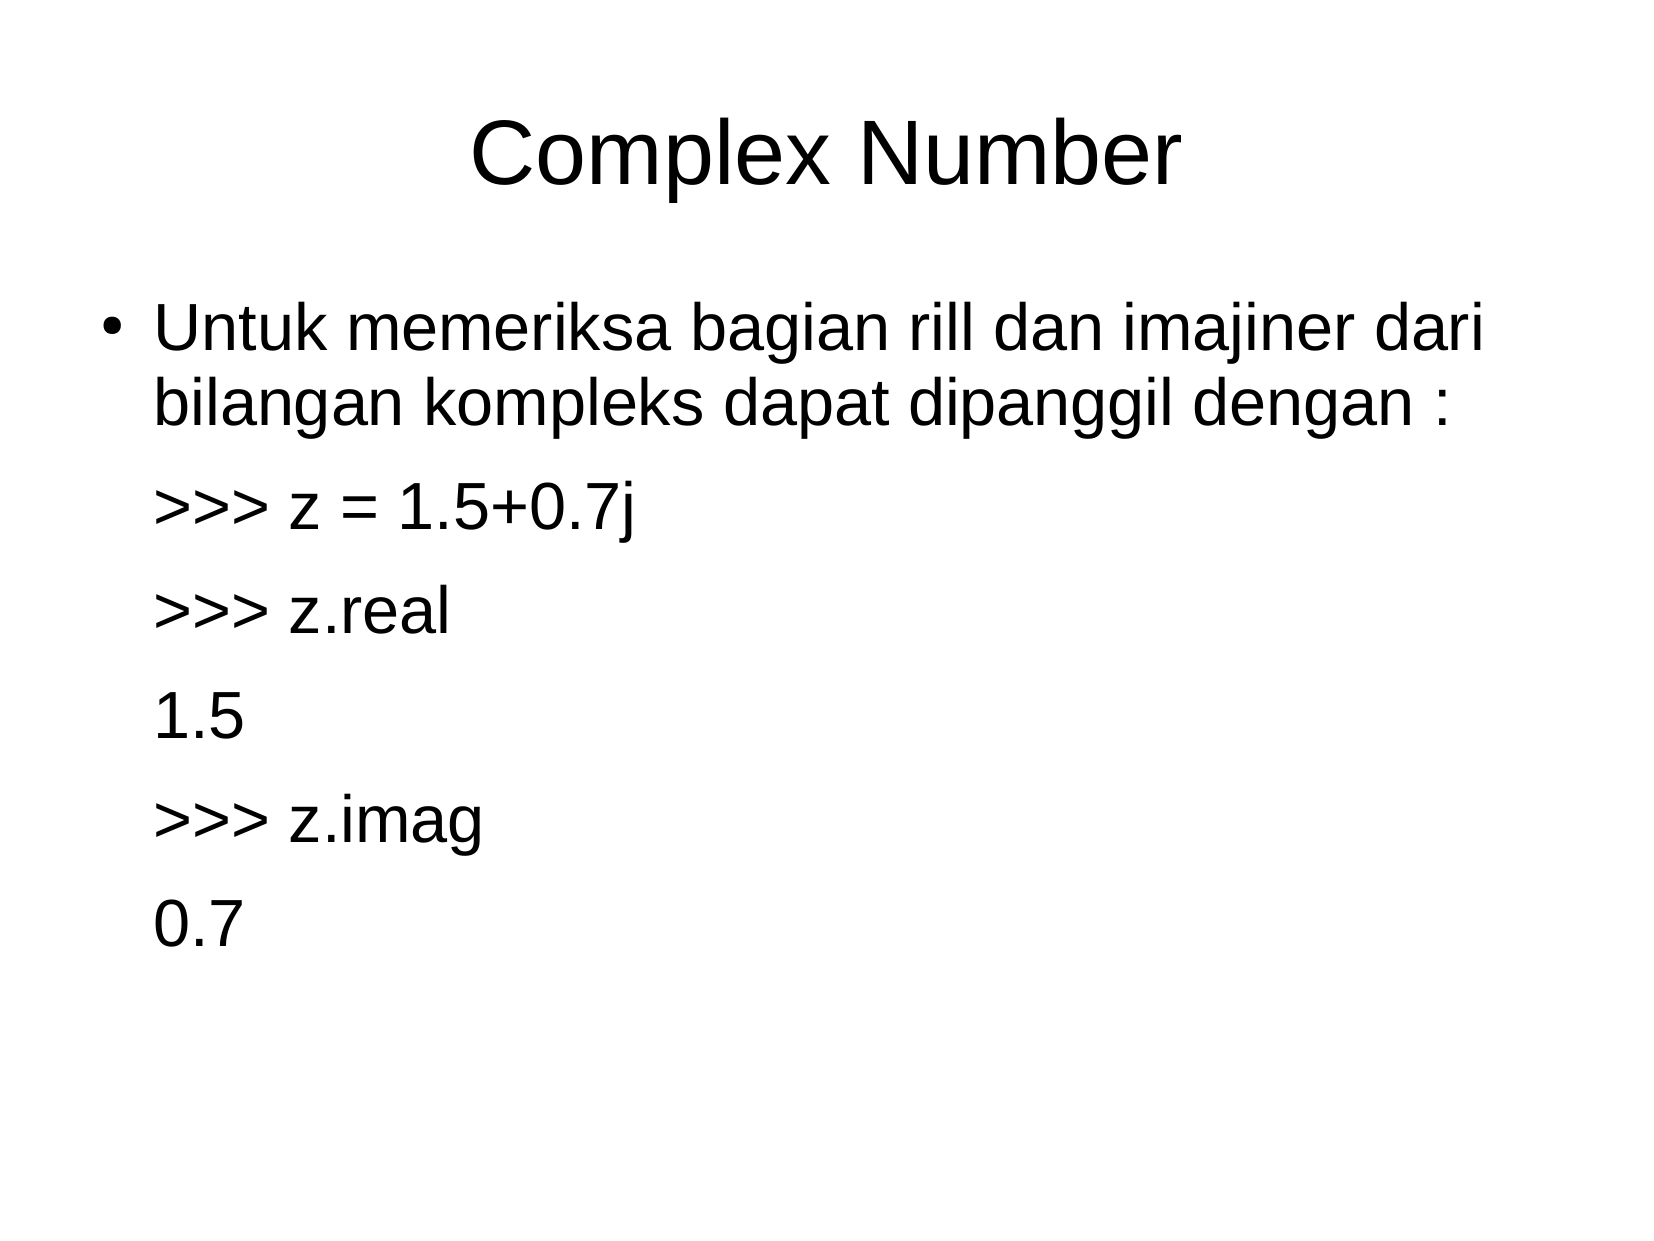

# Complex Number
Untuk memeriksa bagian rill dan imajiner dari bilangan kompleks dapat dipanggil dengan :
>>> z = 1.5+0.7j
>>> z.real
1.5
>>> z.imag
0.7